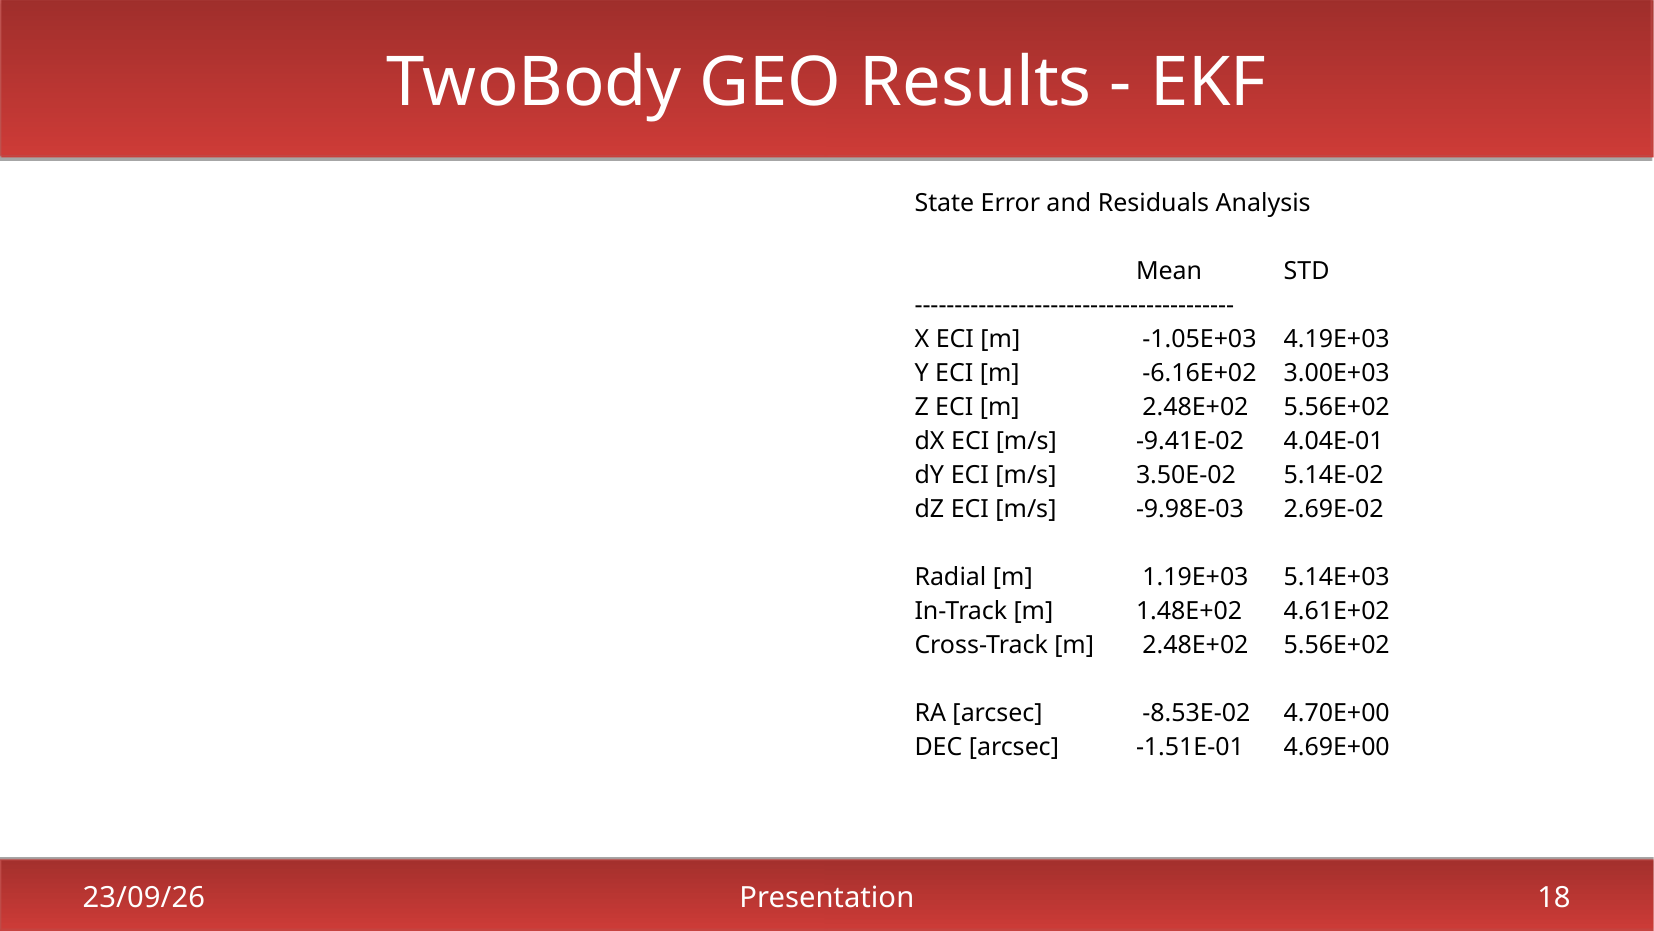

# TwoBody GEO Results - EKF
State Error and Residuals Analysis
			Mean		STD
----------------------------------------
X ECI [m]		 -1.05E+03 	4.19E+03
Y ECI [m]		 -6.16E+02 	3.00E+03
Z ECI [m]		 2.48E+02 	5.56E+02
dX ECI [m/s]	 	-9.41E-02 	4.04E-01
dY ECI [m/s]	 	3.50E-02 	5.14E-02
dZ ECI [m/s]	 	-9.98E-03 	2.69E-02
Radial [m]		 1.19E+03 	5.14E+03
In-Track [m]	 	1.48E+02 	4.61E+02
Cross-Track [m]	 2.48E+02 	5.56E+02
RA [arcsec]		 -8.53E-02 	4.70E+00
DEC [arcsec]	 	-1.51E-01 	4.69E+00
Presentation
18